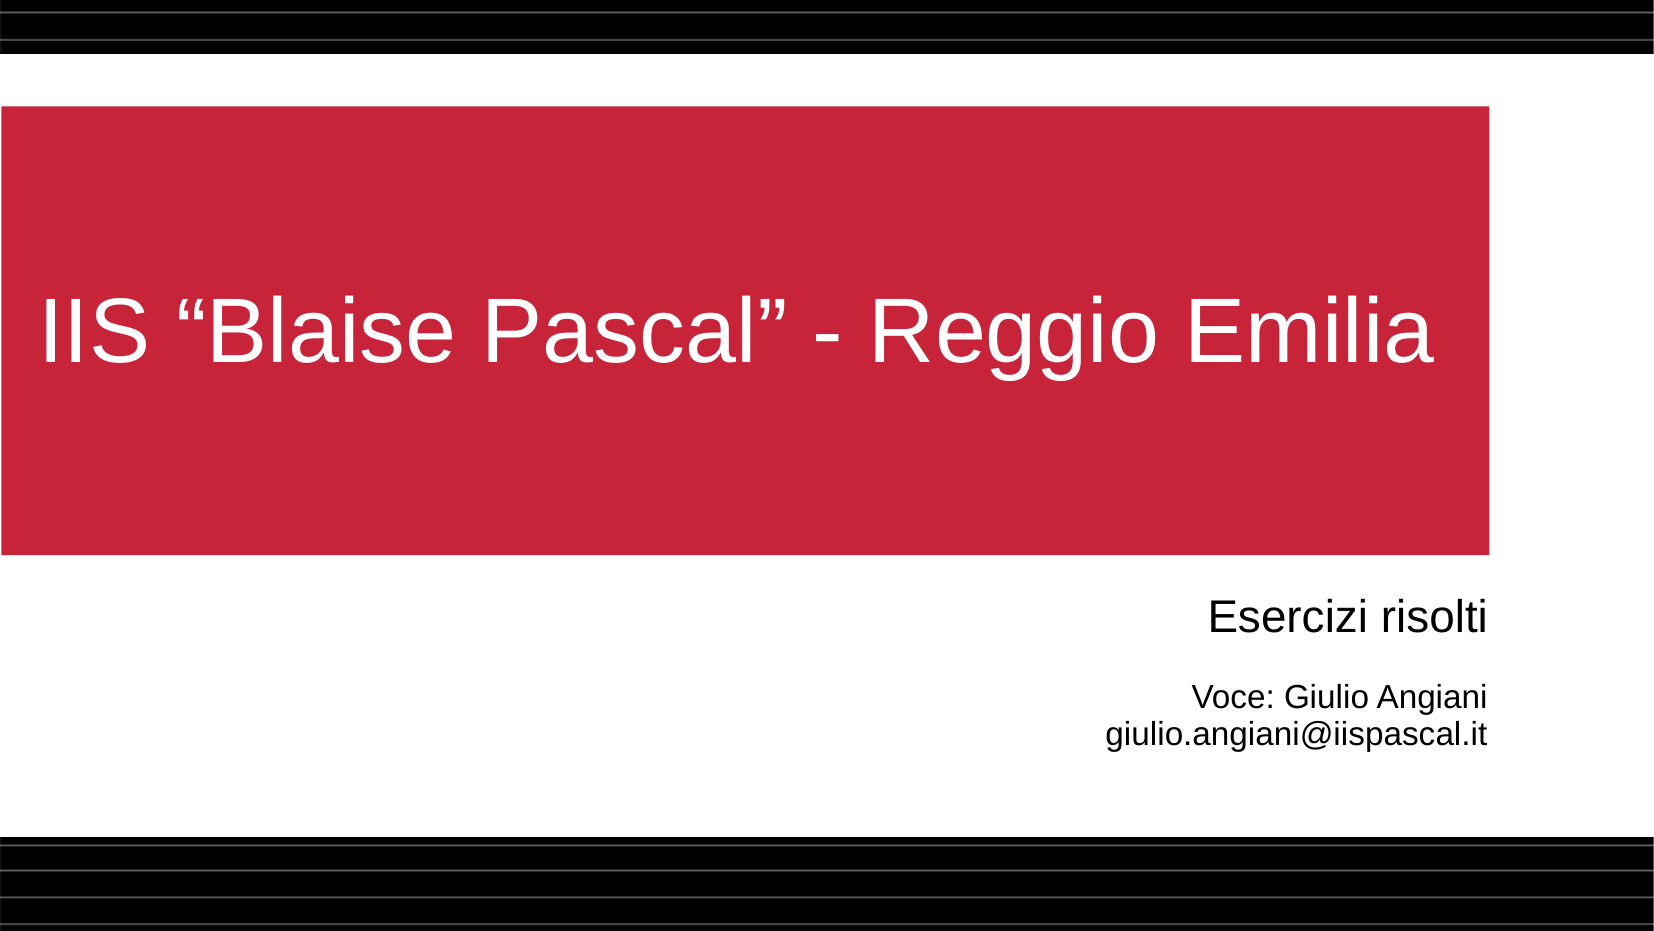

# IIS “Blaise Pascal” - Reggio Emilia
Esercizi risolti
Voce: Giulio Angiani
giulio.angiani@iispascal.it